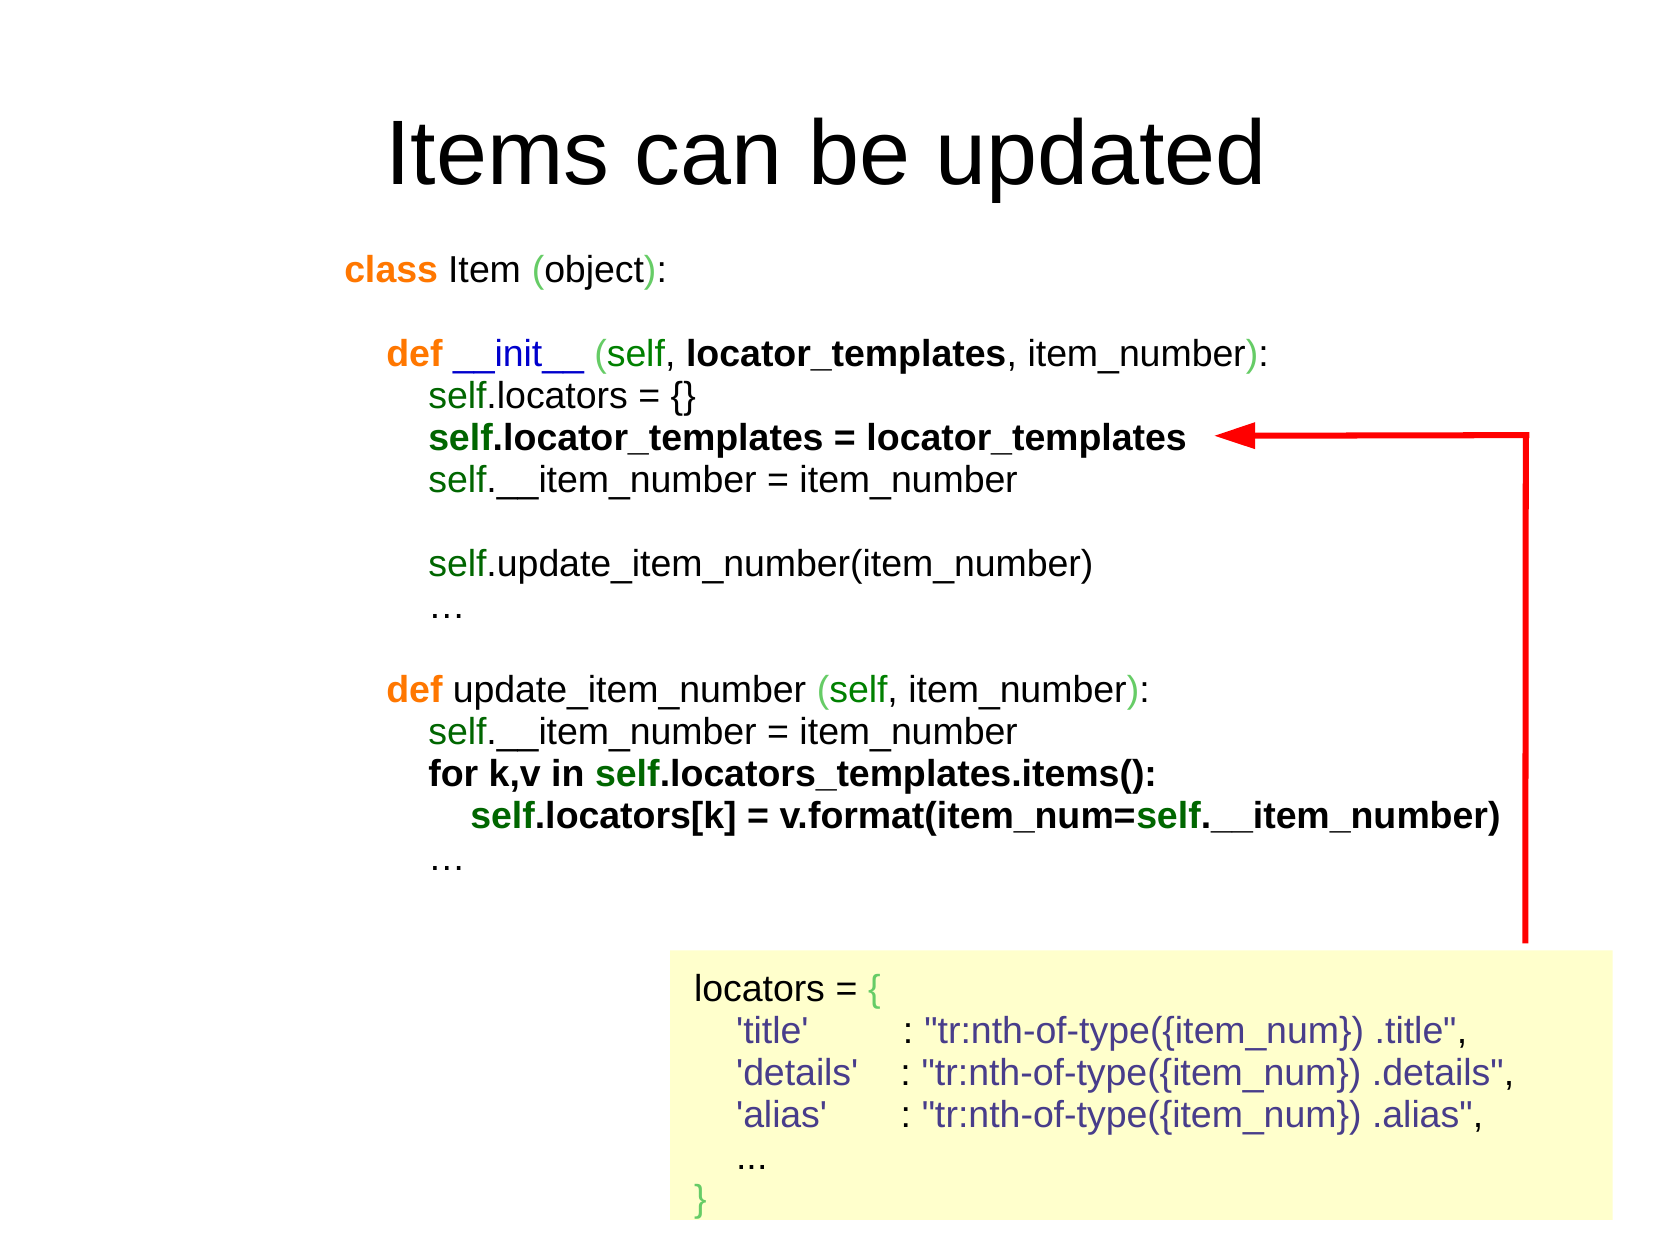

# Items can be updated
class Item (object):
 def __init__ (self, locator_templates, item_number):
 self.locators = {}
 self.locator_templates = locator_templates
 self.__item_number = item_number
 self.update_item_number(item_number)
 …
 def update_item_number (self, item_number):
 self.__item_number = item_number
 for k,v in self.locators_templates.items():
 self.locators[k] = v.format(item_num=self.__item_number)
 …
locators = {
 'title' : "tr:nth-of-type({item_num}) .title",
 'details' : "tr:nth-of-type({item_num}) .details",
 'alias' : "tr:nth-of-type({item_num}) .alias",
 ...
}